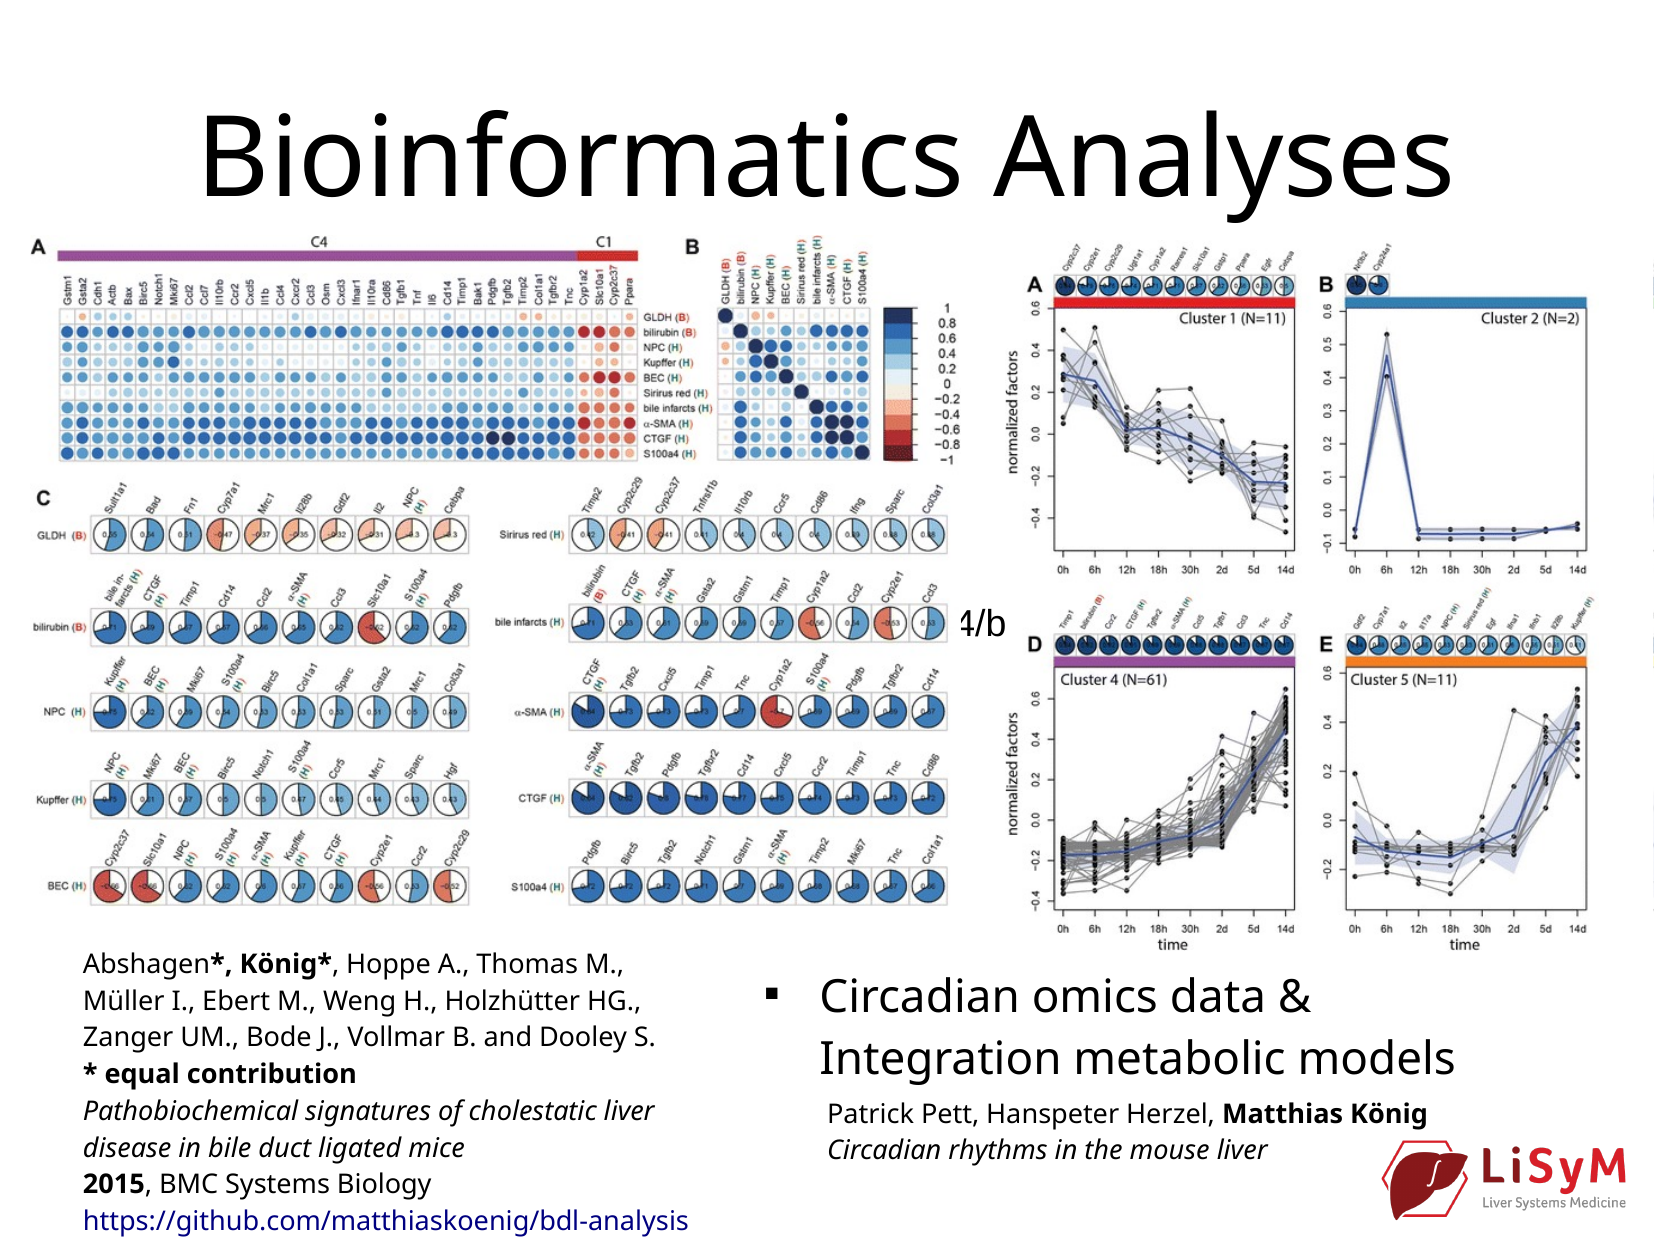

# Bioinformatics Analyses
https://www.ncbi.nlm.nih.gov/pmc/articles/PMC4654904/bin/12918_2015_229_Fig8_HTML.jpg
Abshagen*, König*, Hoppe A., Thomas M., Müller I., Ebert M., Weng H., Holzhütter HG., Zanger UM., Bode J., Vollmar B. and Dooley S.
* equal contribution
Pathobiochemical signatures of cholestatic liver disease in bile duct ligated mice
2015, BMC Systems Biology
https://github.com/matthiaskoenig/bdl-analysis
Circadian omics data &
Integration metabolic models
Patrick Pett, Hanspeter Herzel, Matthias König
Circadian rhythms in the mouse liver